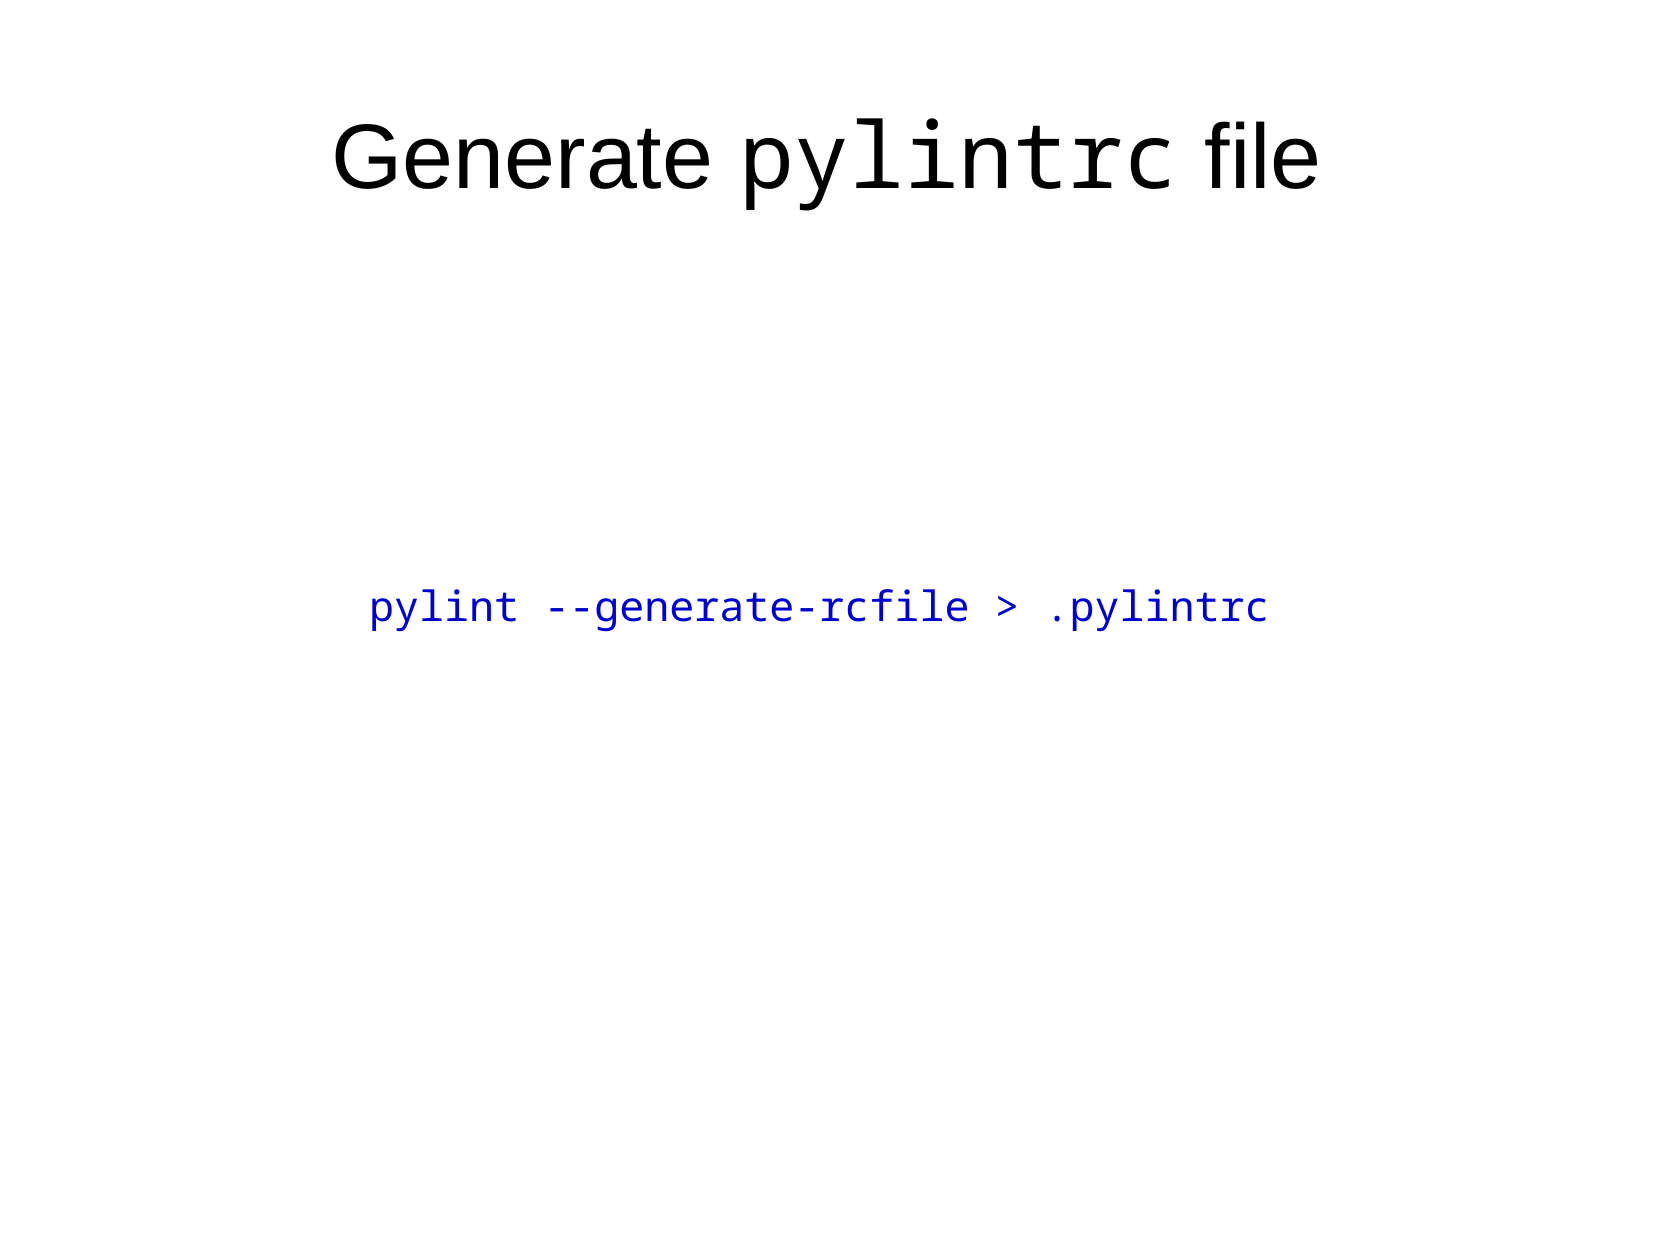

# Generate pylintrc file
pylint --generate-rcfile > .pylintrc